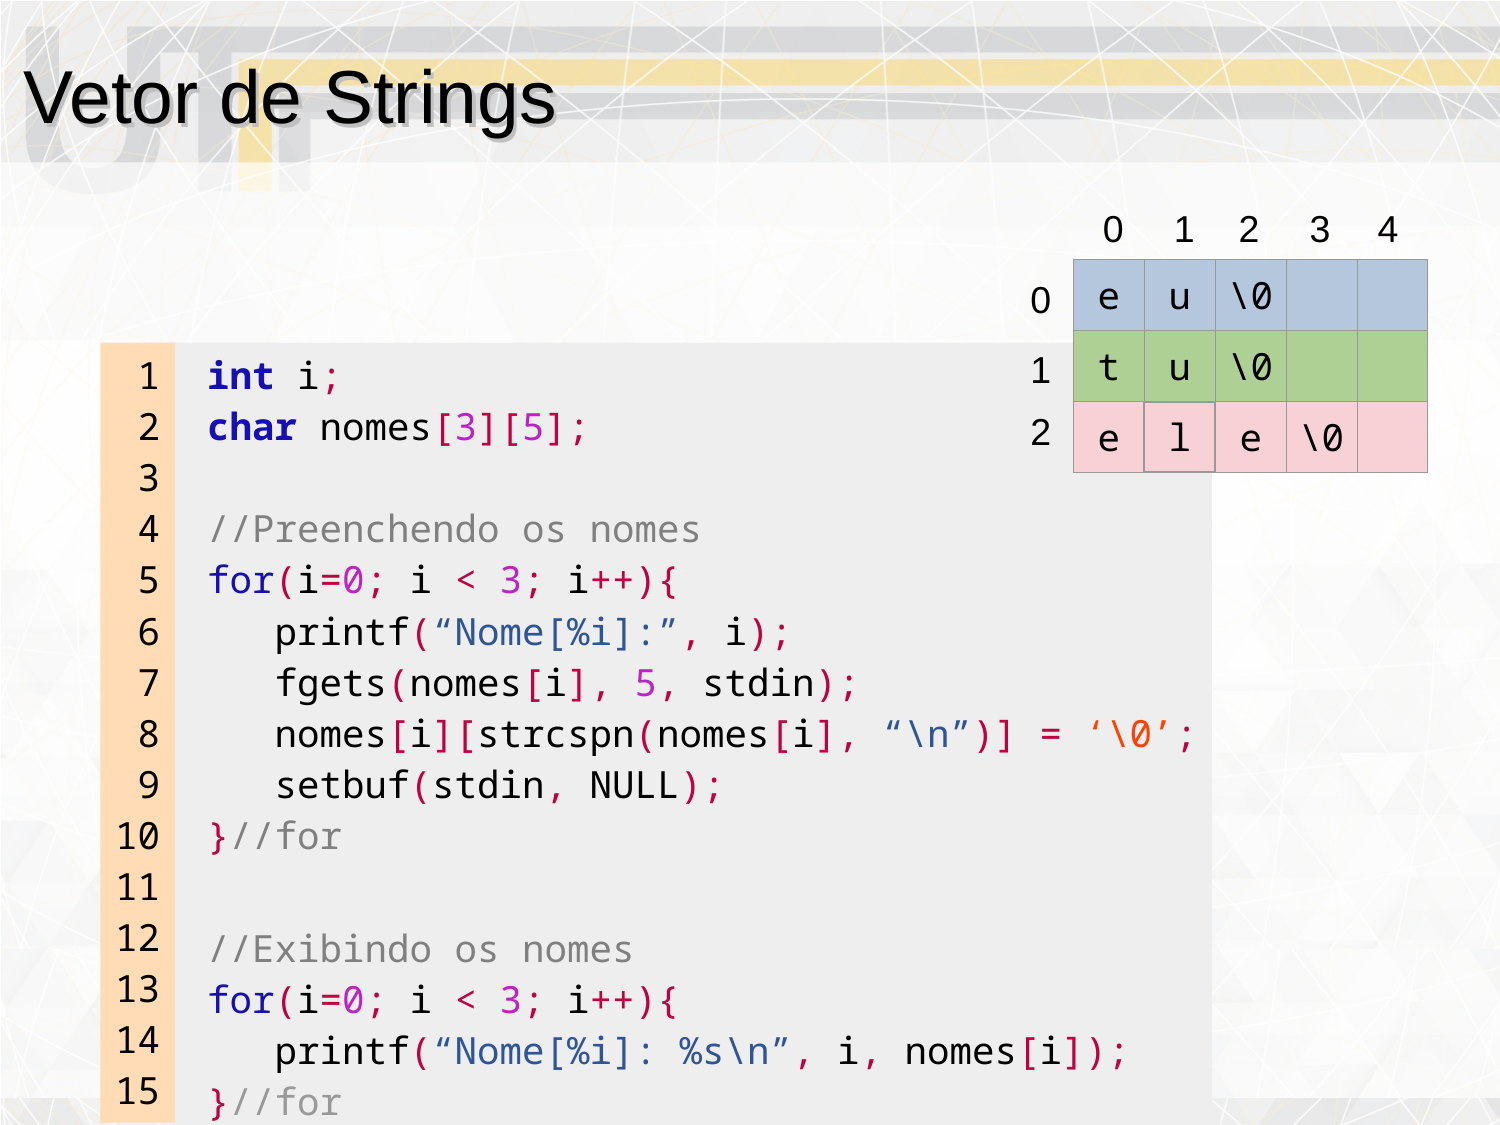

# Vetor de Strings
0
1
2
3
4
e
u
\0
0
t
u
\0
1
2
3
4
5
6
7
8
9
10
11
12
13
14
15
 int i;
 char nomes[3][5];
 //Preenchendo os nomes
 for(i=0; i < 3; i++){
 printf(“Nome[%i]:”, i);
 fgets(nomes[i], 5, stdin);
 nomes[i][strcspn(nomes[i], “\n”)] = ‘\0’;
 setbuf(stdin, NULL);
 }//for
 //Exibindo os nomes
 for(i=0; i < 3; i++){
 printf(“Nome[%i]: %s\n”, i, nomes[i]);
 }//for
1
e
l
e
\0
2